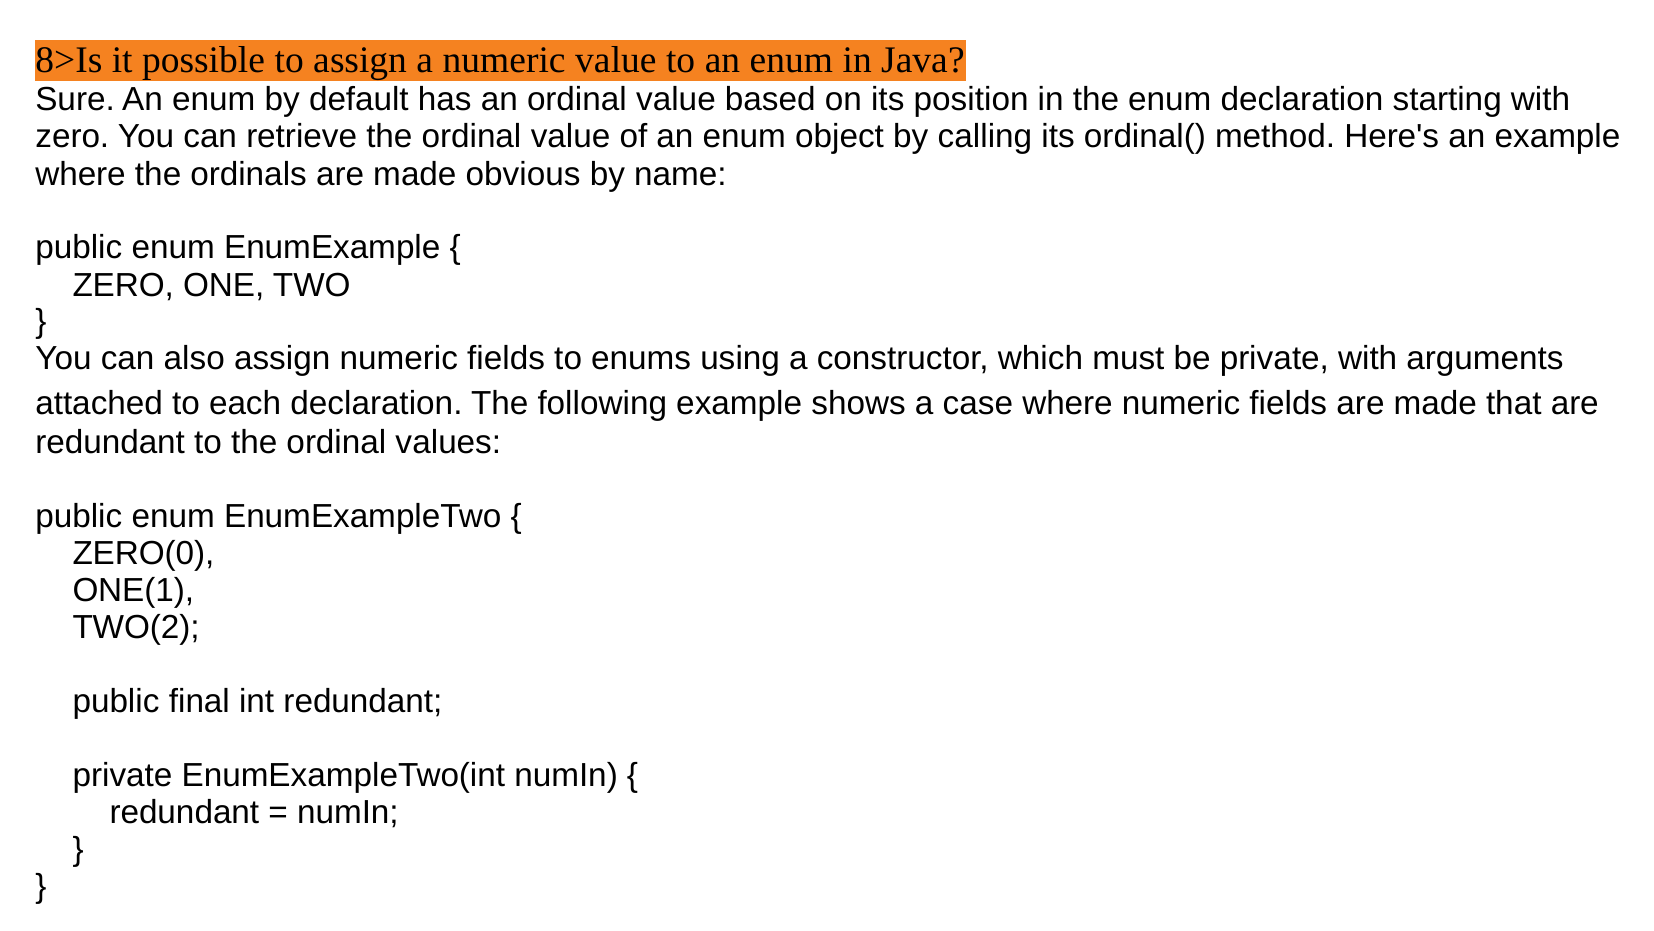

# 8>Is it possible to assign a numeric value to an enum in Java?
Sure. An enum by default has an ordinal value based on its position in the enum declaration starting with zero. You can retrieve the ordinal value of an enum object by calling its ordinal() method. Here's an example where the ordinals are made obvious by name:
public enum EnumExample {
 ZERO, ONE, TWO
}
You can also assign numeric fields to enums using a constructor, which must be private, with arguments attached to each declaration. The following example shows a case where numeric fields are made that are redundant to the ordinal values:
public enum EnumExampleTwo {
 ZERO(0),
 ONE(1),
 TWO(2);
 public final int redundant;
 private EnumExampleTwo(int numIn) {
 redundant = numIn;
 }
}